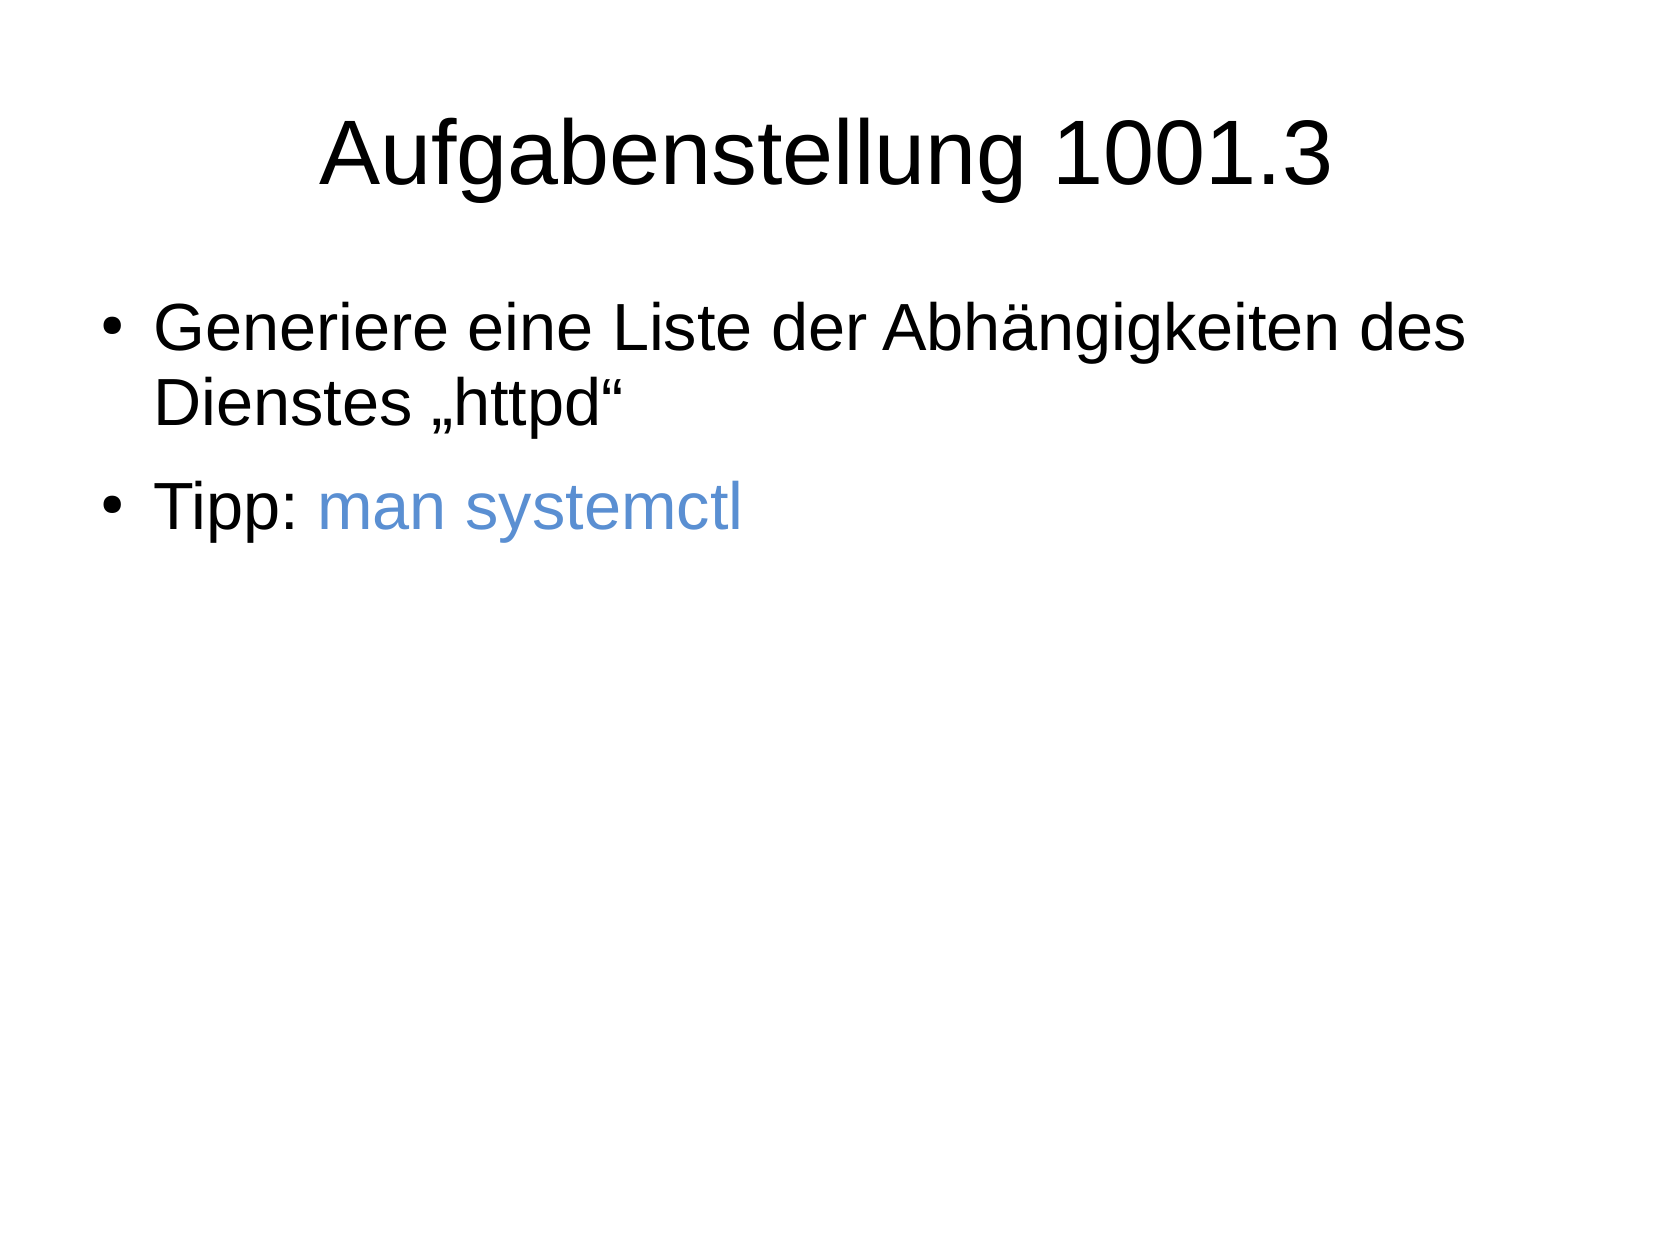

# Aufgabenstellung 1001.3
Generiere eine Liste der Abhängigkeiten des Dienstes „httpd“
Tipp: man systemctl